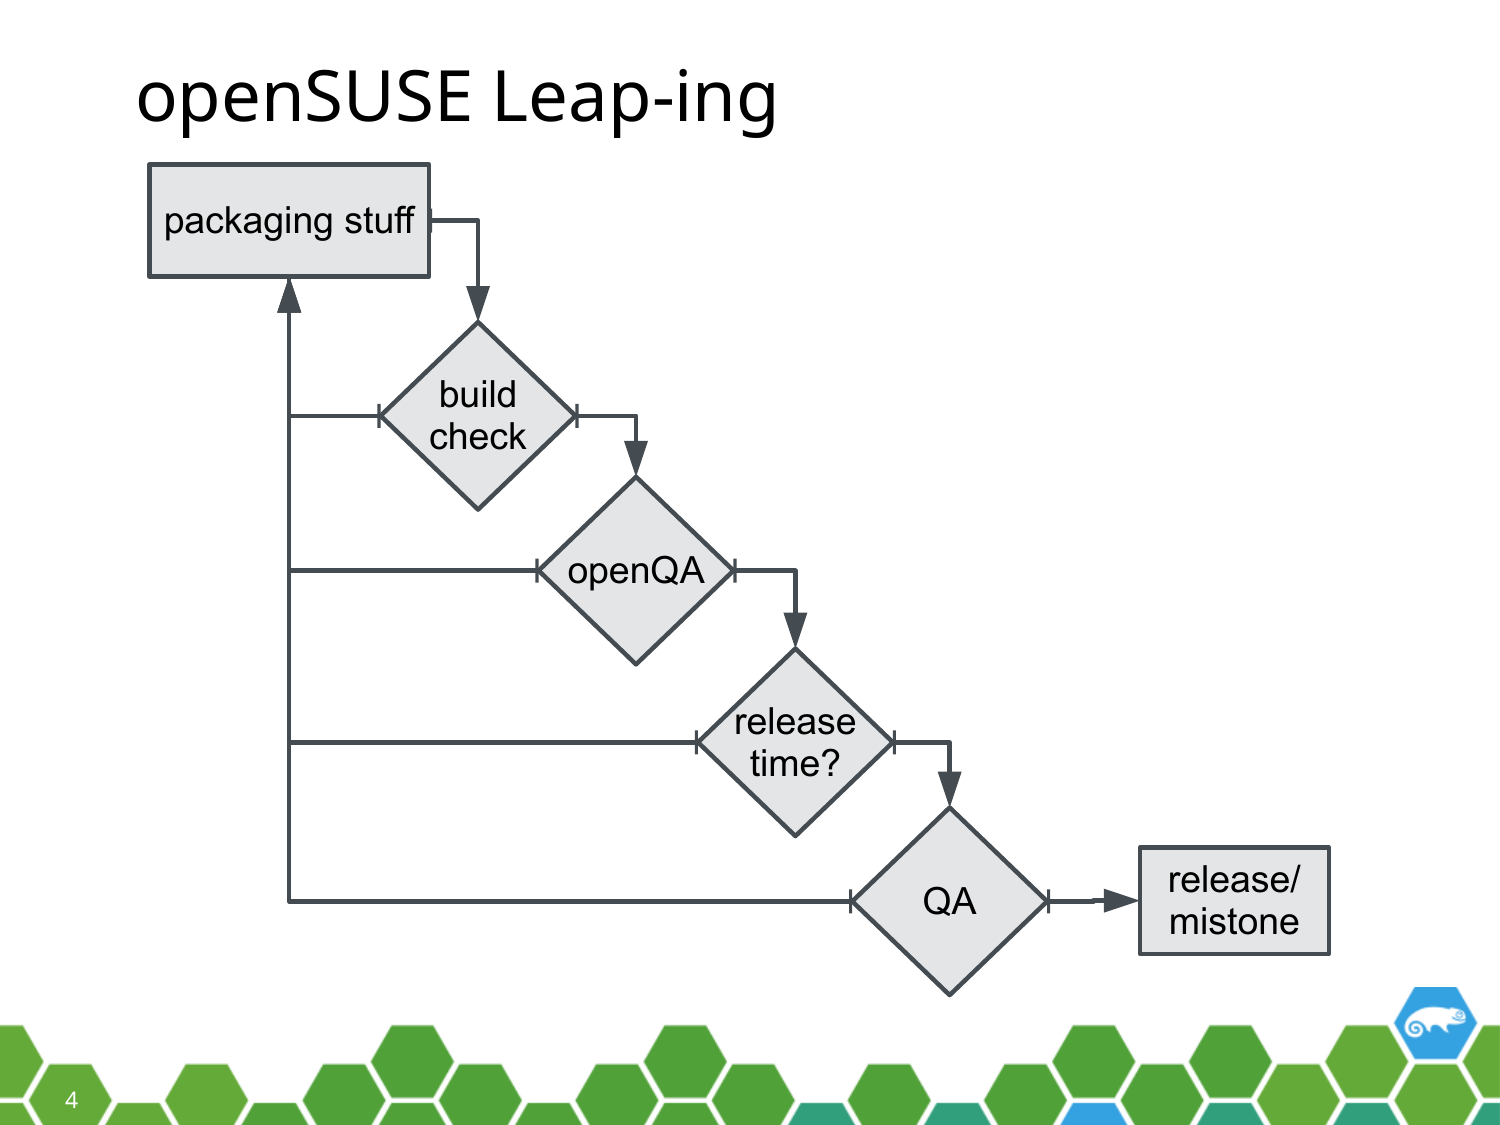

# openSUSE Leap-ing
packaging stuff
build
check
openQA
release
time?
QA
release/
mistone